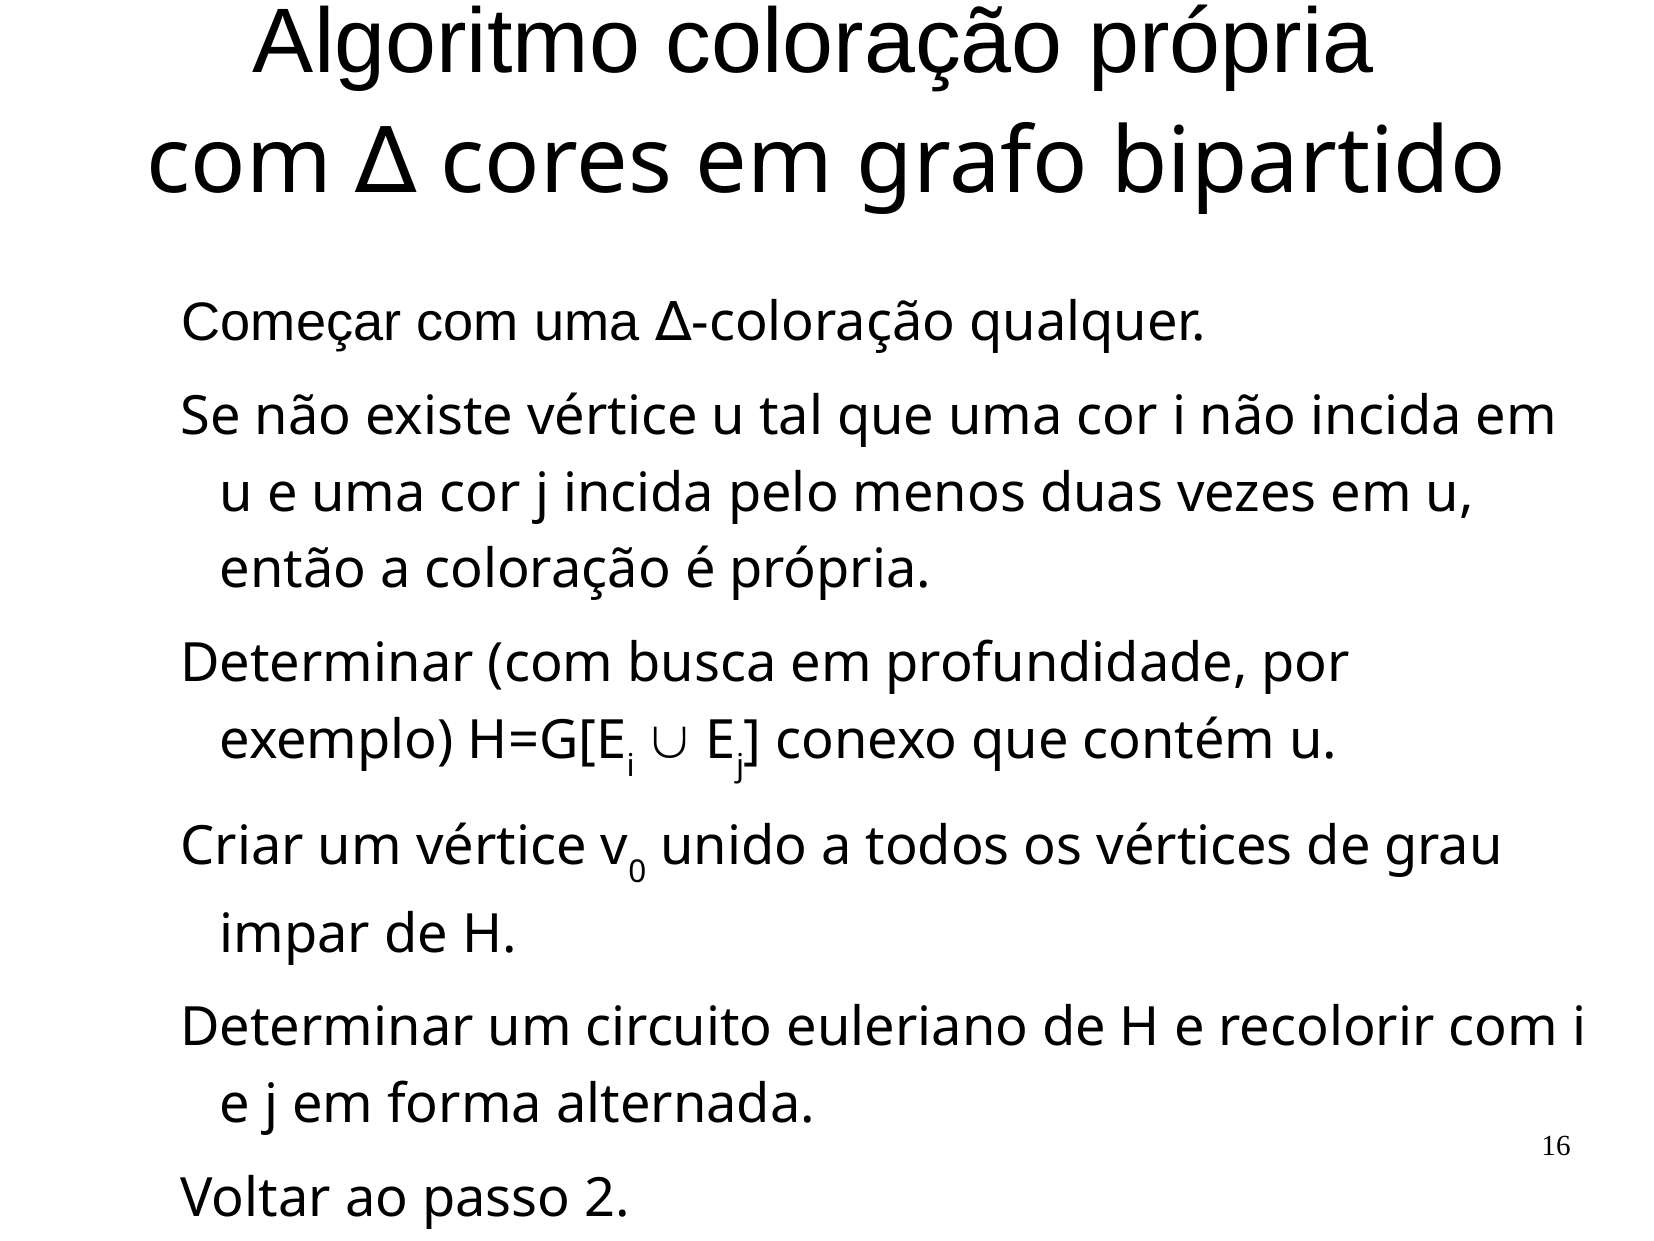

# Algoritmo coloração própria com ∆ cores em grafo bipartido
 Começar com uma ∆-coloração qualquer.
 Se não existe vértice u tal que uma cor i não incida em u e uma cor j incida pelo menos duas vezes em u, então a coloração é própria.
 Determinar (com busca em profundidade, por exemplo) H=G[Ei  Ej] conexo que contém u.
 Criar um vértice v0 unido a todos os vértices de grau impar de H.
 Determinar um circuito euleriano de H e recolorir com i e j em forma alternada.
 Voltar ao passo 2.
16